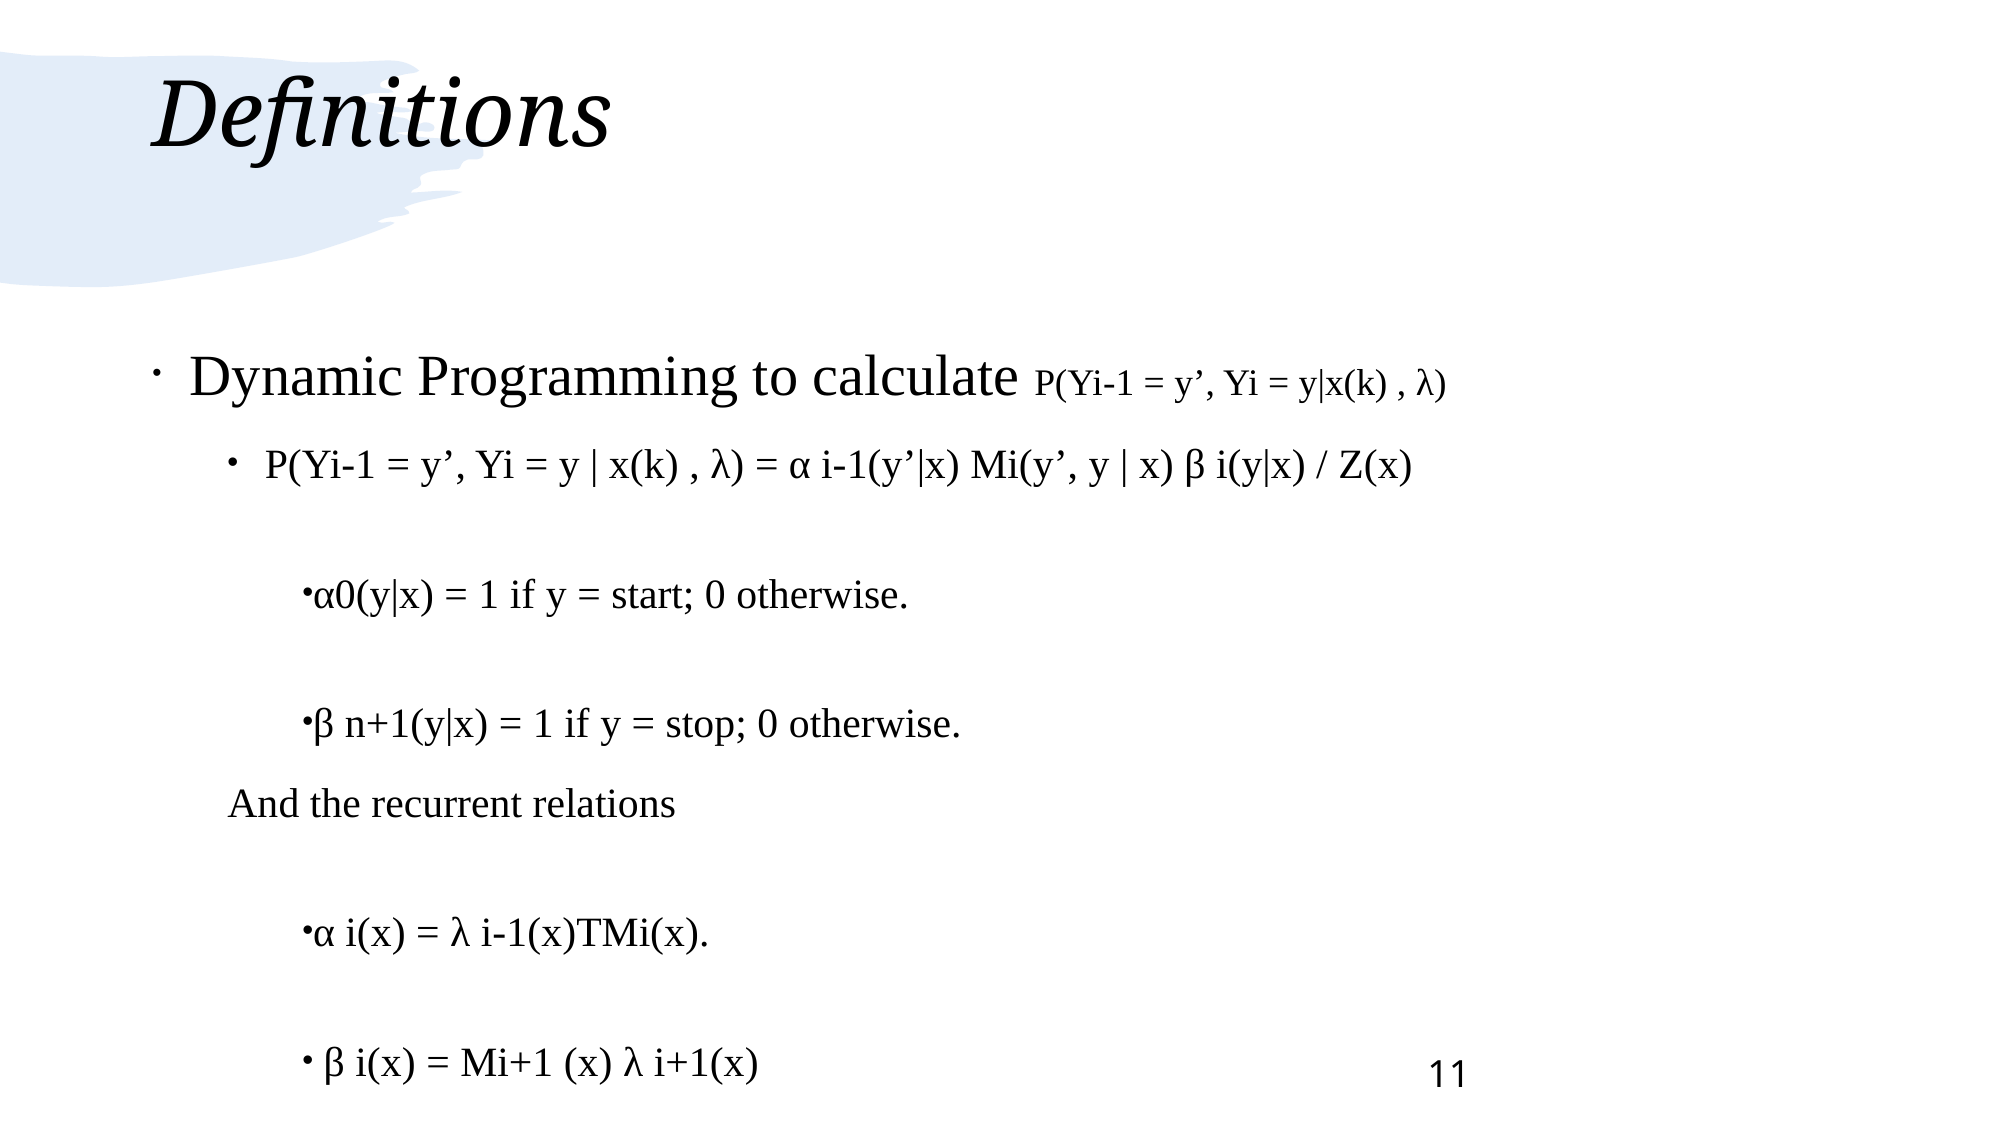

# Definitions
Dynamic Programming to calculate P(Yi-1 = y’, Yi = y|x(k) , λ)
P(Yi-1 = y’, Yi = y | x(k) , λ) = α i-1(y’|x) Mi(y’, y | x) β i(y|x) / Z(x)
α0(y|x) = 1 if y = start; 0 otherwise.
β n+1(y|x) = 1 if y = stop; 0 otherwise.
And the recurrent relations
α i(x) = λ i-1(x)TMi(x).
 β i(x) = Mi+1 (x) λ i+1(x)